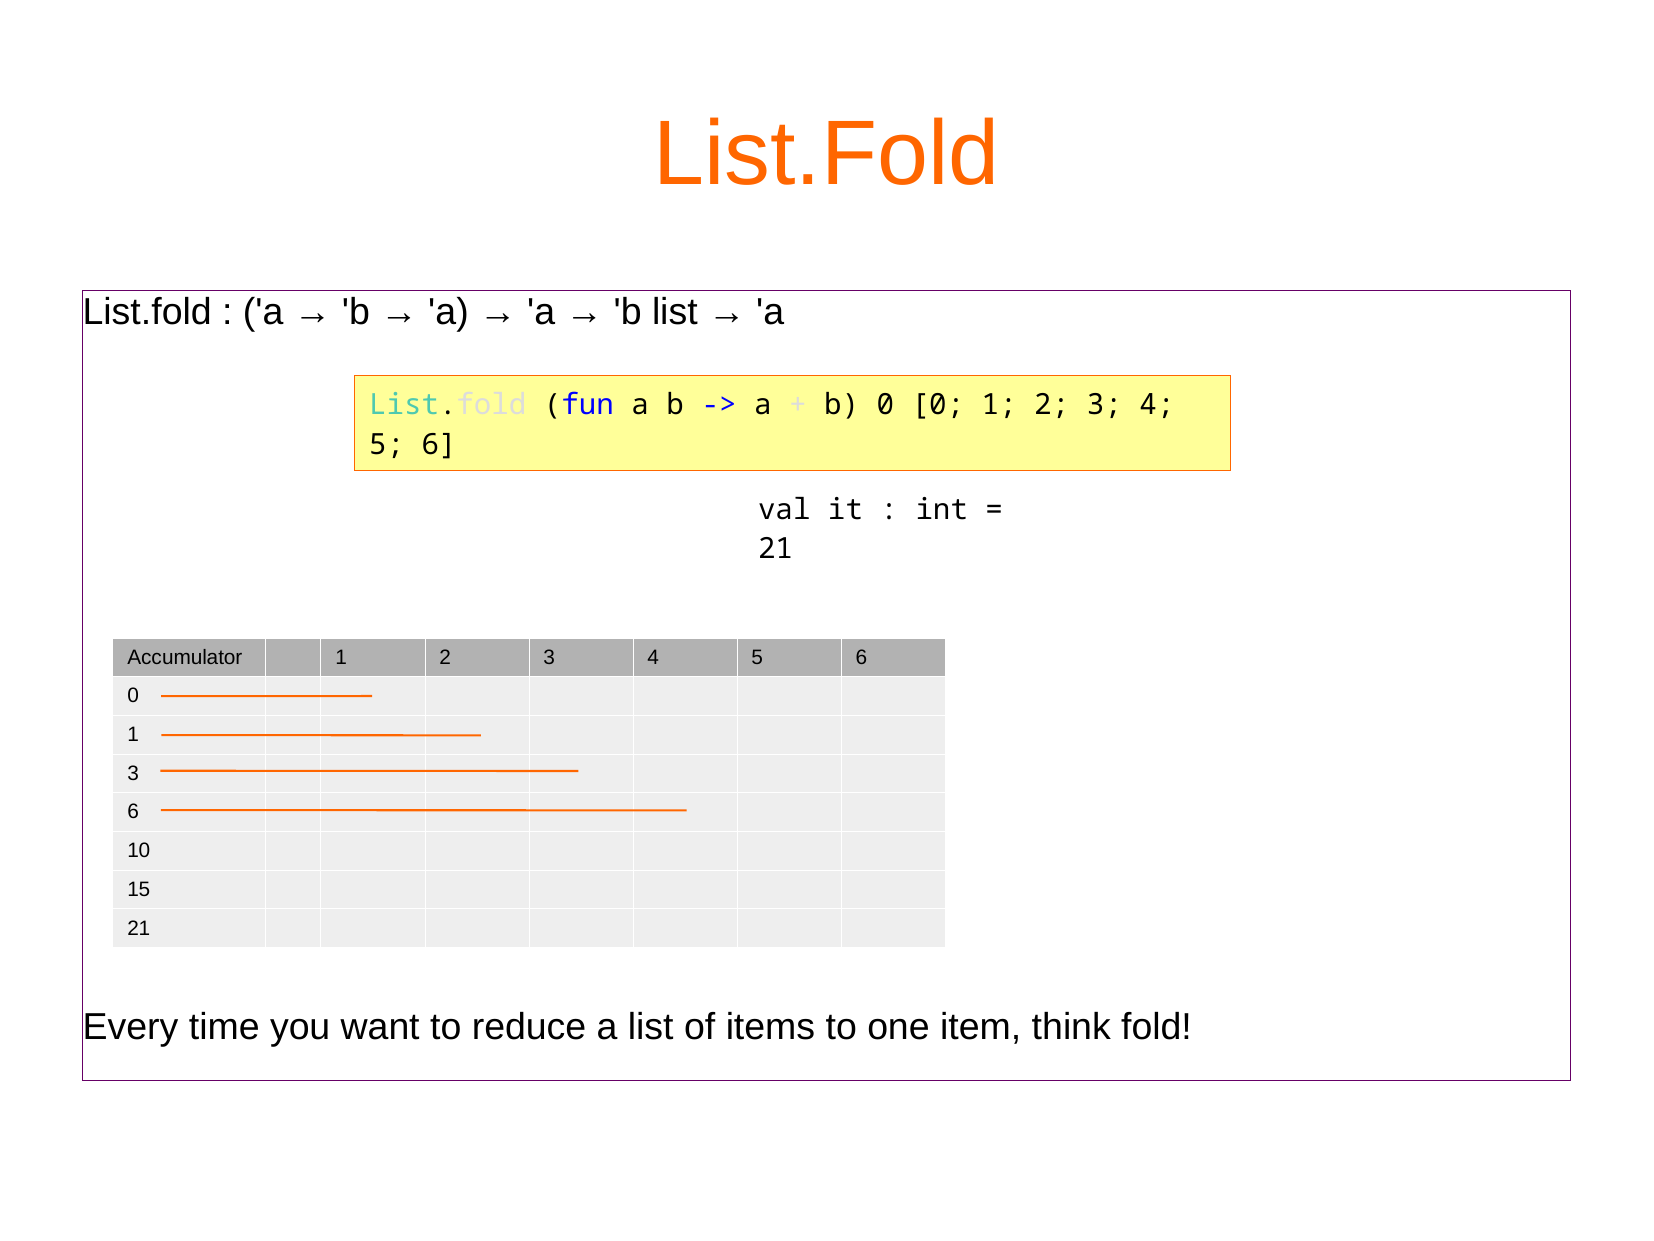

# List.Fold
List.fold : ('a → 'b → 'a) → 'a → 'b list → 'a
Every time you want to reduce a list of items to one item, think fold!
List.fold (fun a b -> a + b) 0 [0; 1; 2; 3; 4; 5; 6]
val it : int = 21
| Accumulator | | 1 | 2 | 3 | 4 | 5 | 6 |
| --- | --- | --- | --- | --- | --- | --- | --- |
| 0 | | | | | | | |
| 1 | | | | | | | |
| 3 | | | | | | | |
| 6 | | | | | | | |
| 10 | | | | | | | |
| 15 | | | | | | | |
| 21 | | | | | | | |